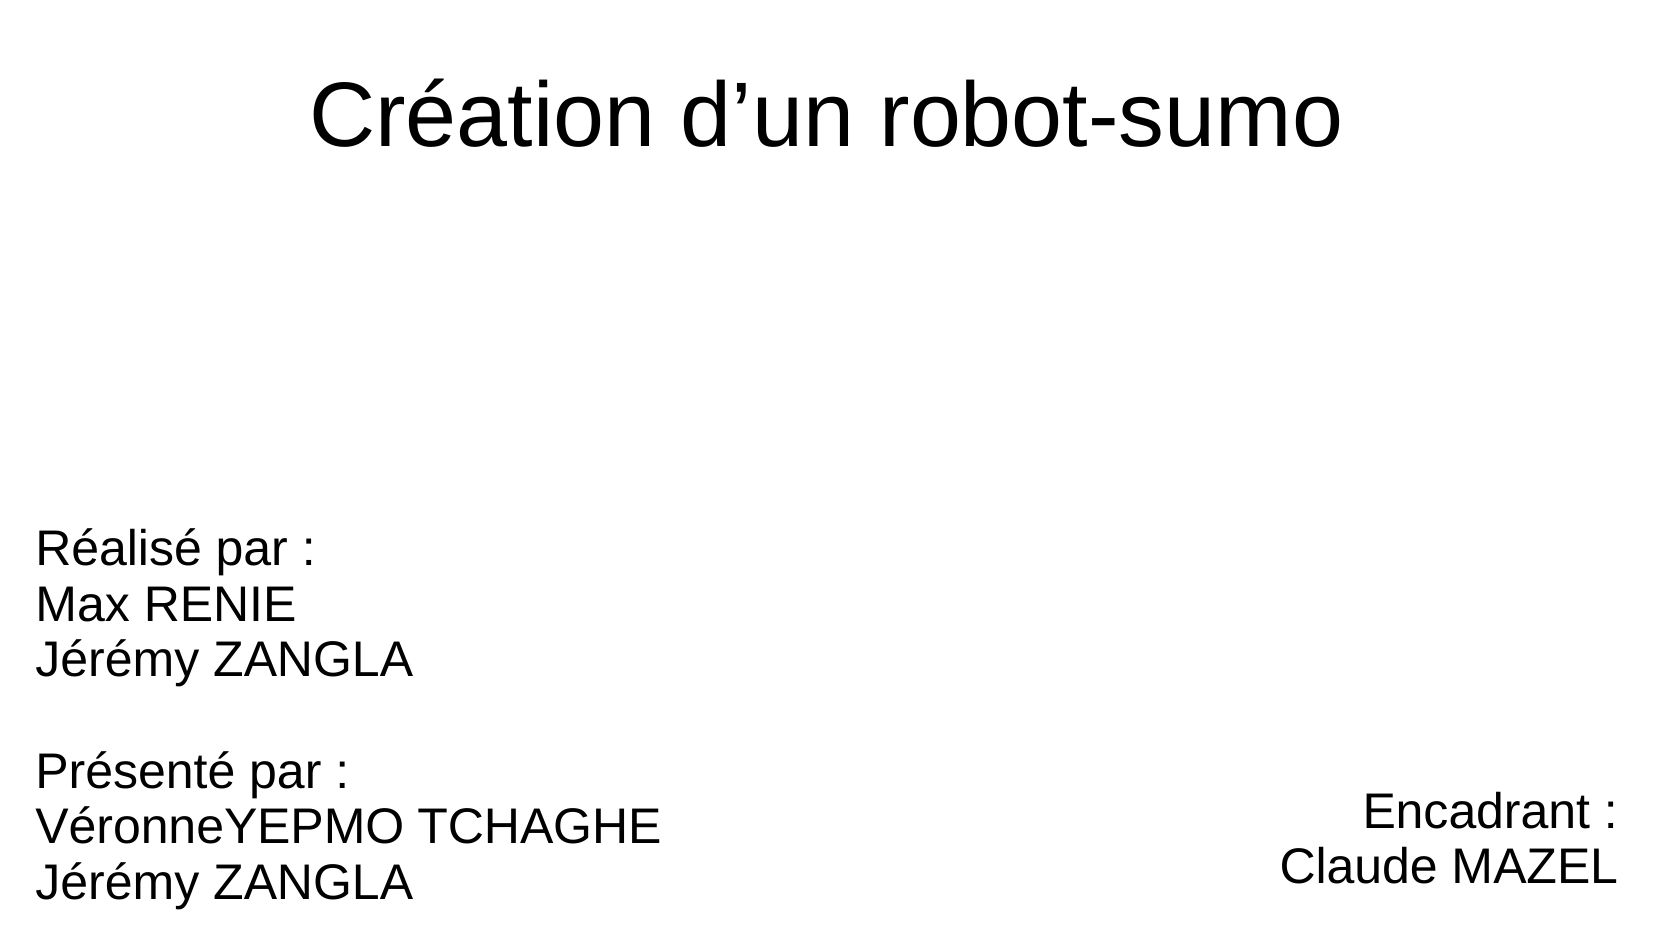

# Création d’un robot-sumo
Réalisé par :
Max RENIE
Jérémy ZANGLA
Présenté par :
VéronneYEPMO TCHAGHE
Jérémy ZANGLA
Encadrant :
Claude MAZEL